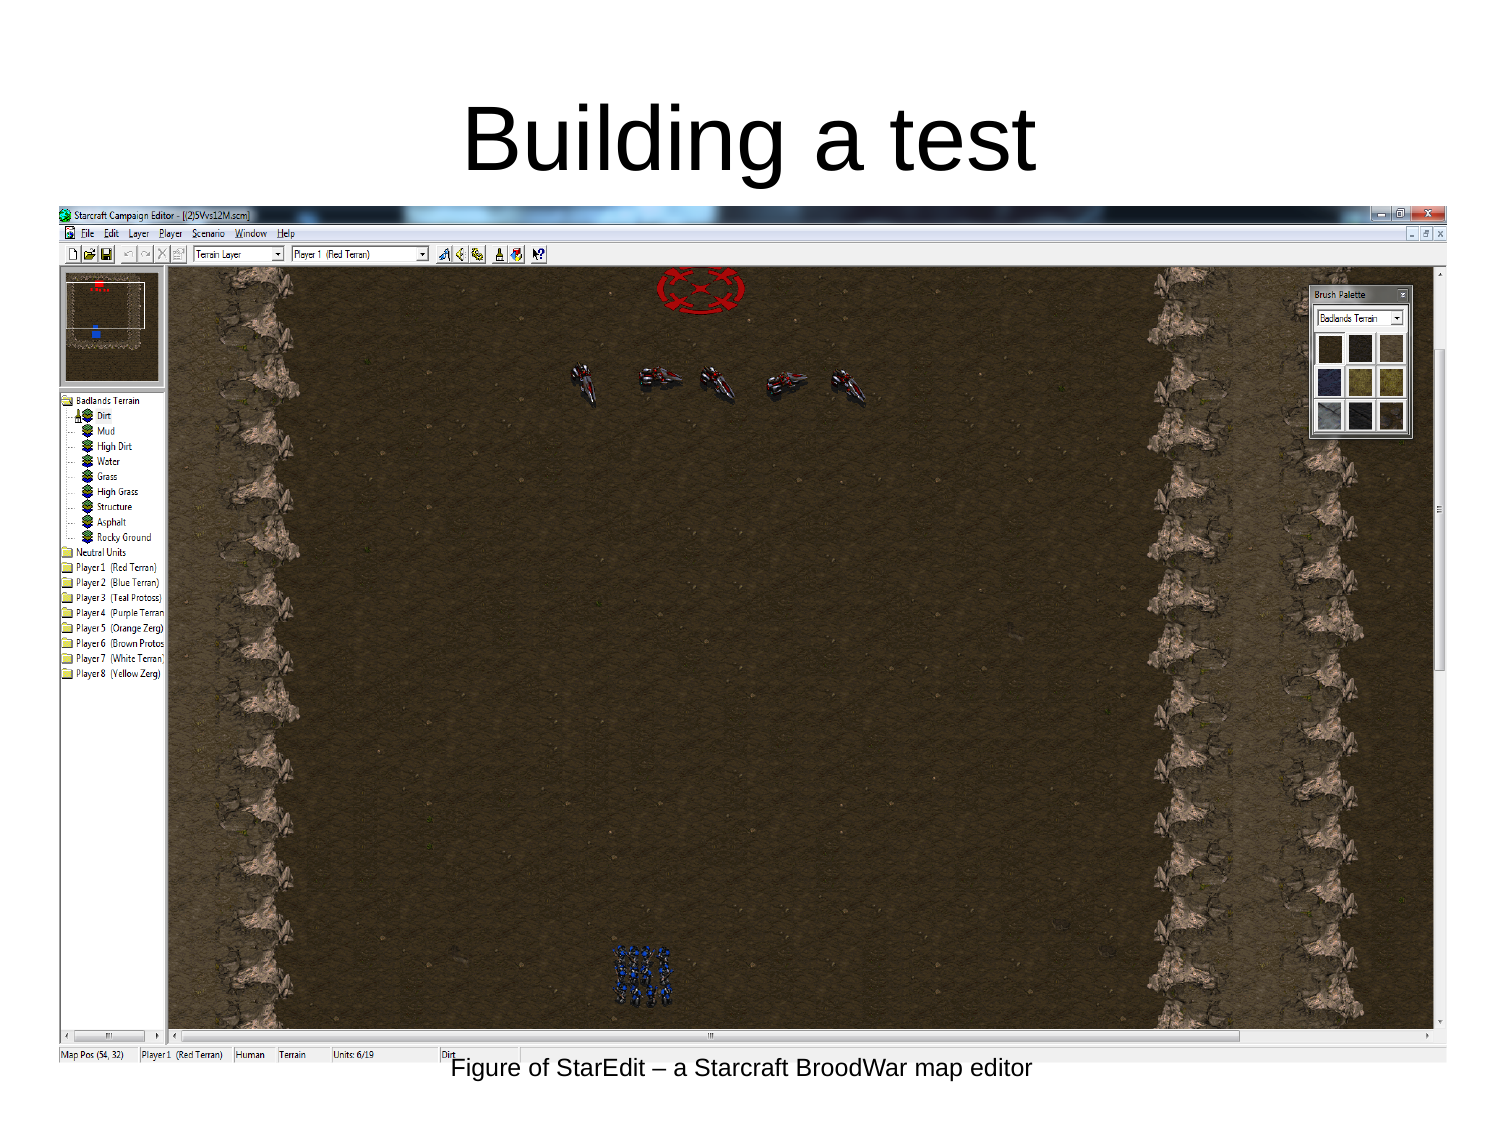

# Building a test
Figure of StarEdit – a Starcraft BroodWar map editor